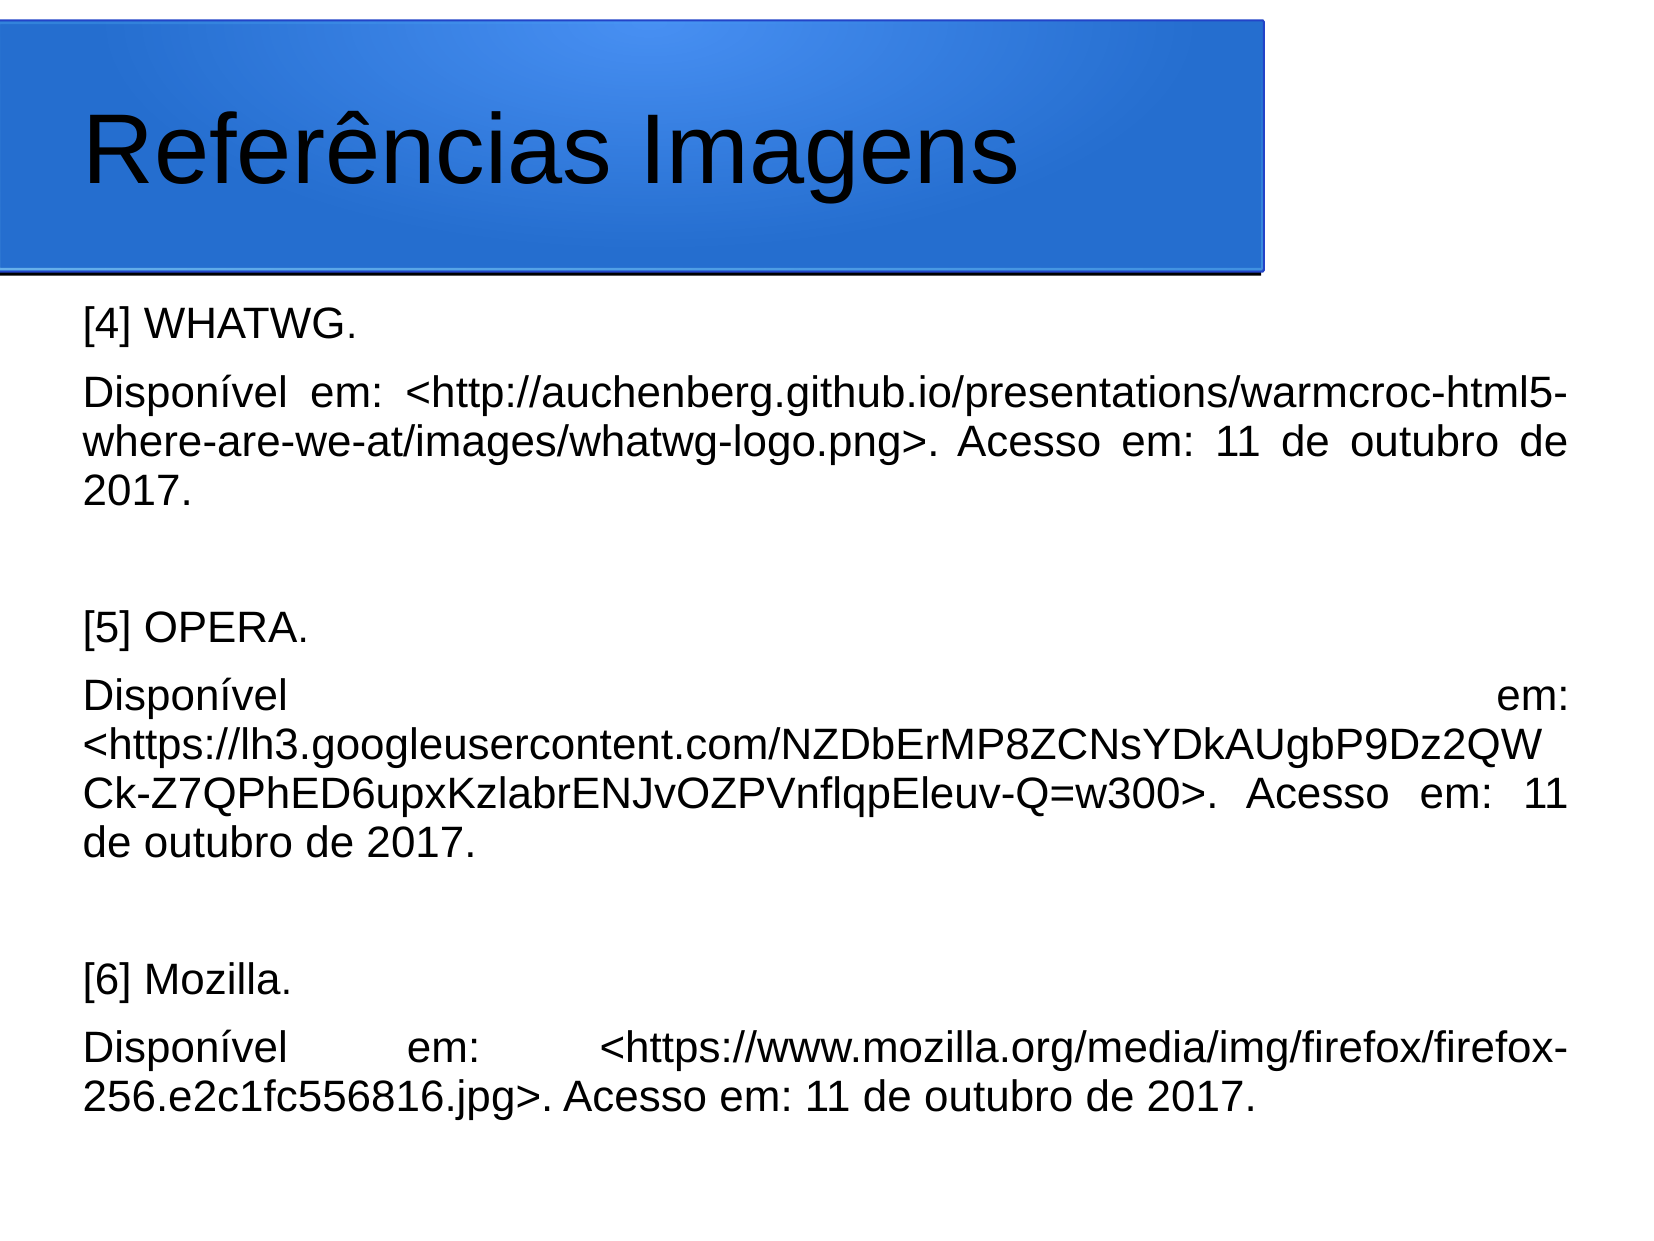

# Referências Imagens
[4] WHATWG.
Disponível em: <http://auchenberg.github.io/presentations/warmcroc-html5-where-are-we-at/images/whatwg-logo.png>. Acesso em: 11 de outubro de 2017.
[5] OPERA.
Disponível em: <https://lh3.googleusercontent.com/NZDbErMP8ZCNsYDkAUgbP9Dz2QWCk-Z7QPhED6upxKzlabrENJvOZPVnflqpEleuv-Q=w300>. Acesso em: 11 de outubro de 2017.
[6] Mozilla.
Disponível em: <https://www.mozilla.org/media/img/firefox/firefox-256.e2c1fc556816.jpg>. Acesso em: 11 de outubro de 2017.